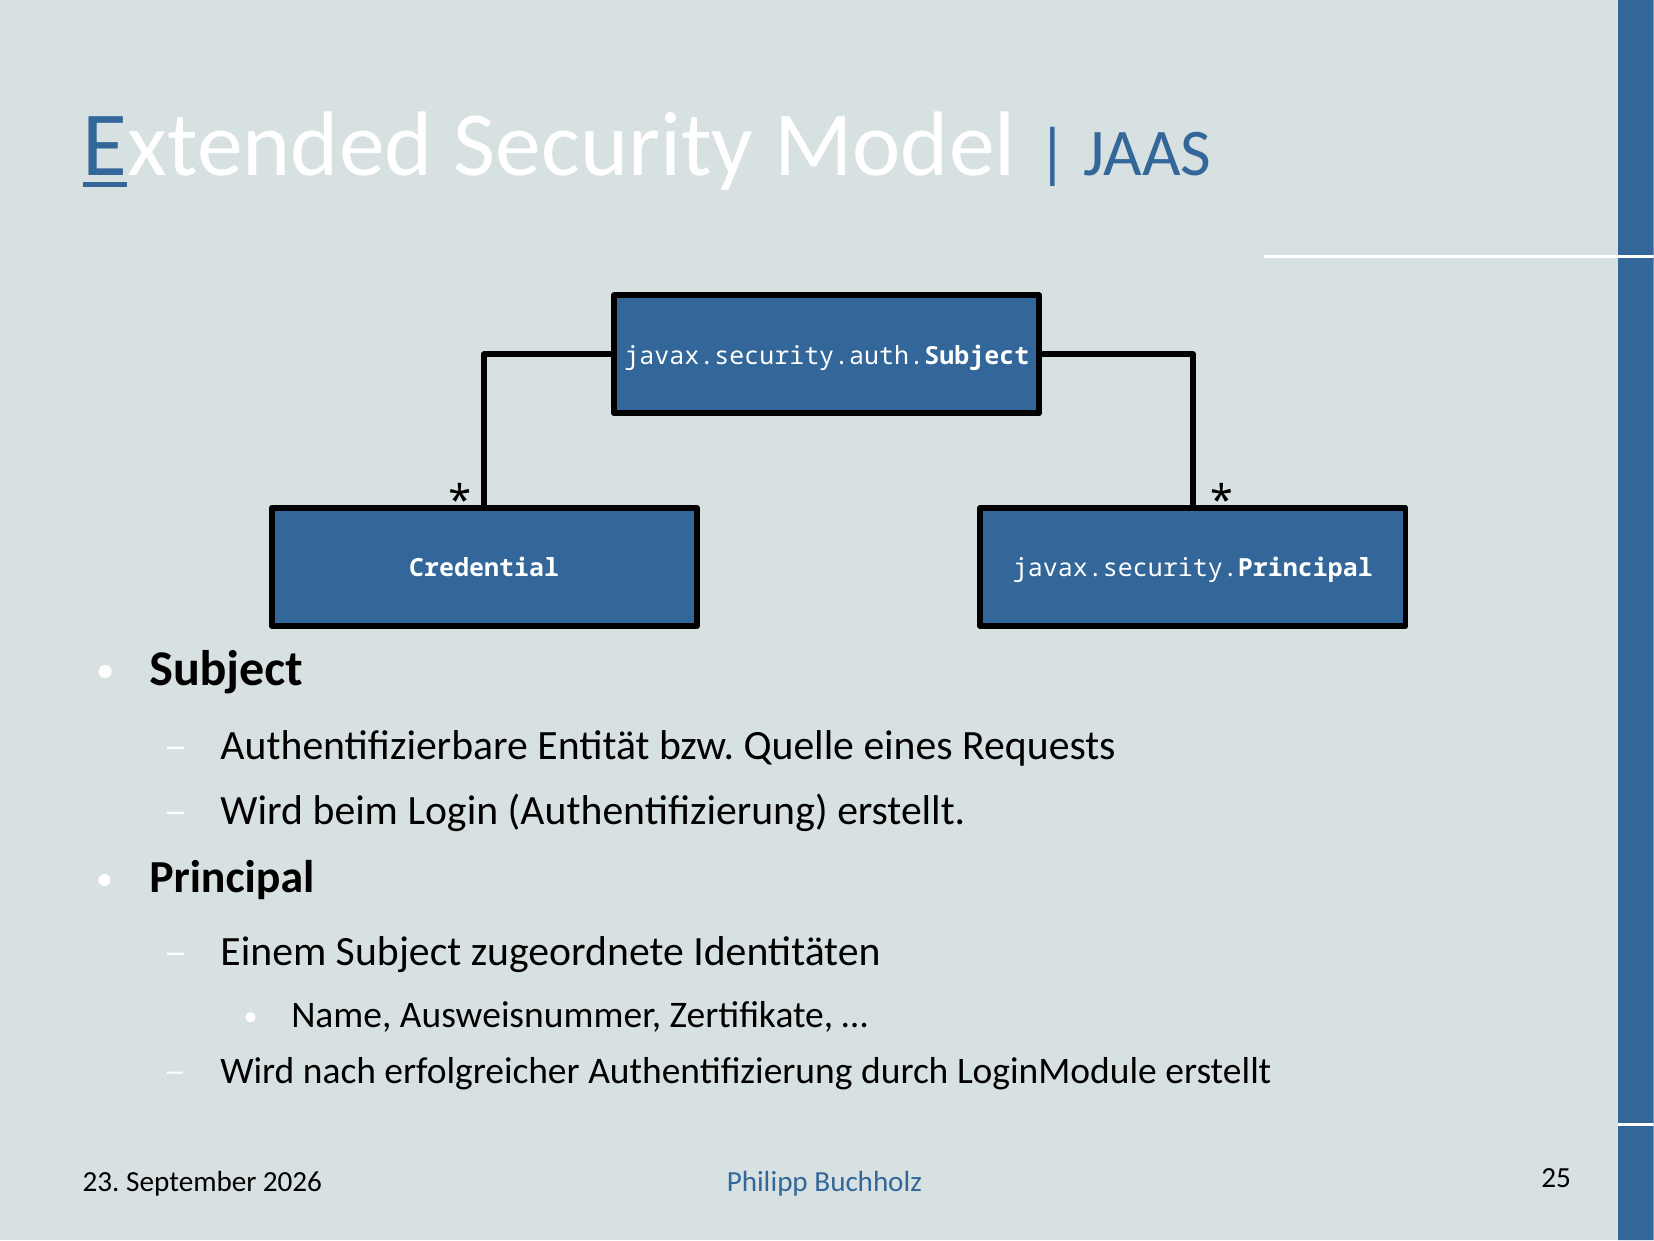

# Extended Security Model | JAAS
javax.security.auth.Subject
*
*
Credential
javax.security.Principal
Subject
Authentifizierbare Entität bzw. Quelle eines Requests
Wird beim Login (Authentifizierung) erstellt.
Principal
Einem Subject zugeordnete Identitäten
Name, Ausweisnummer, Zertifikate, …
Wird nach erfolgreicher Authentifizierung durch LoginModule erstellt
25